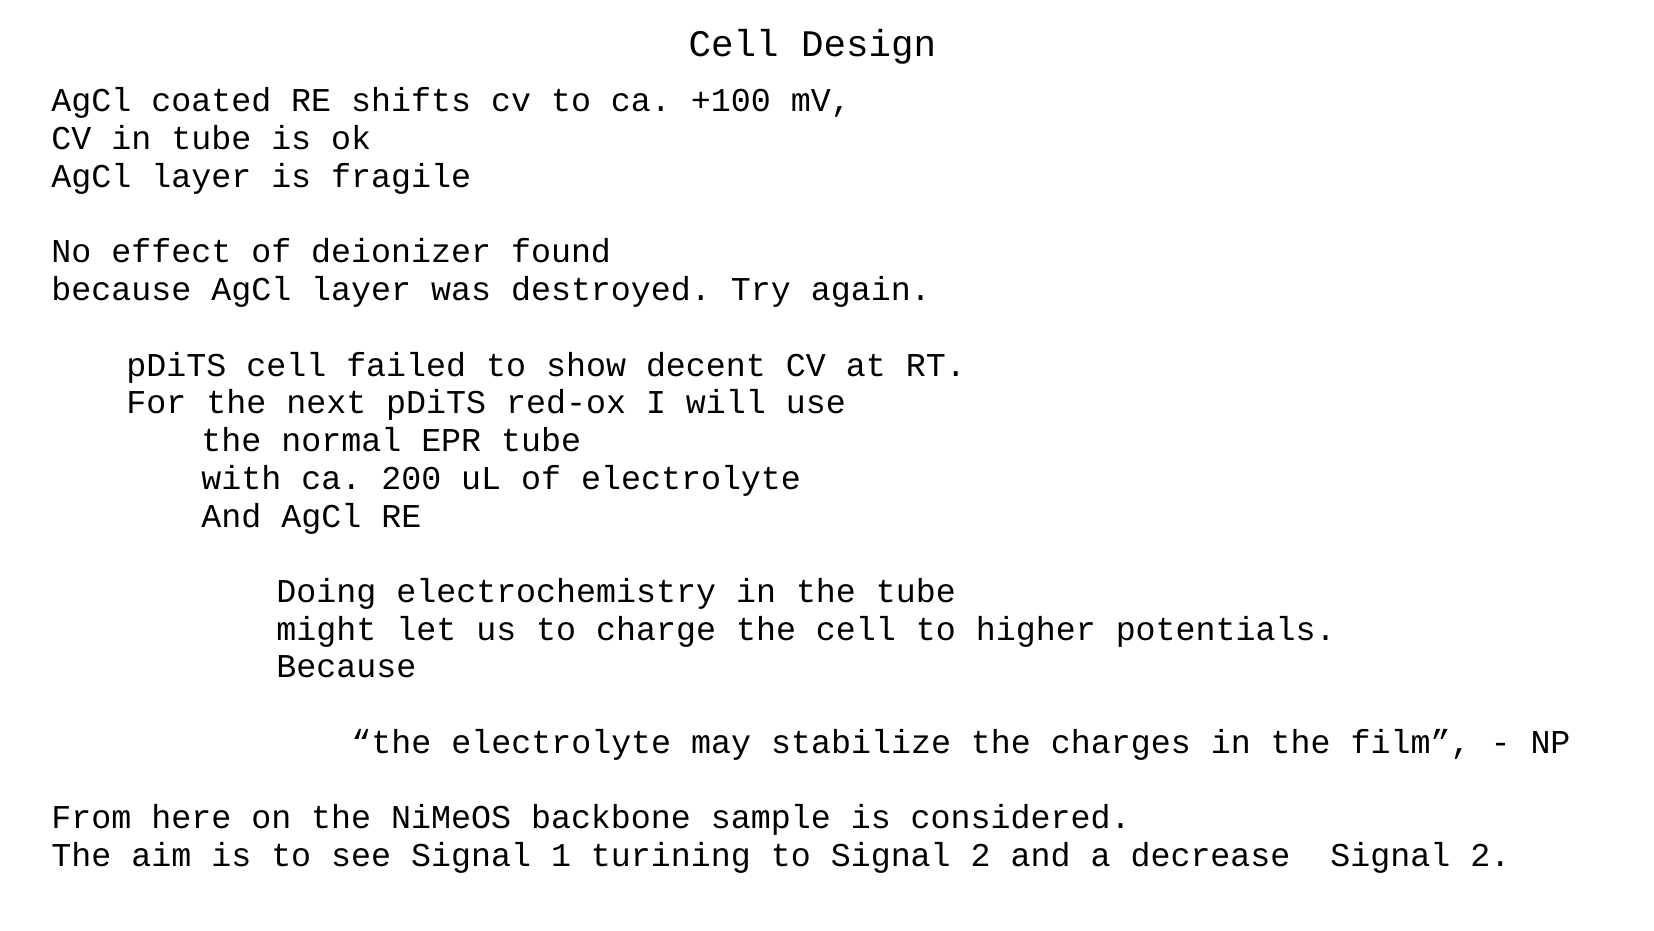

Cell Design
AgCl coated RE shifts cv to ca. +100 mV,
CV in tube is ok
AgCl layer is fragile
No effect of deionizer found
because AgCl layer was destroyed. Try again.
	pDiTS cell failed to show decent CV at RT.
	For the next pDiTS red-ox I will use
 	the normal EPR tube
 	with ca. 200 uL of electrolyte
 	And AgCl RE
			Doing electrochemistry in the tube
			might let us to charge the cell to higher potentials.
			Because
				“the electrolyte may stabilize the charges in the film”, - NP
From here on the NiMeOS backbone sample is considered.
The aim is to see Signal 1 turining to Signal 2 and a decrease Signal 2.